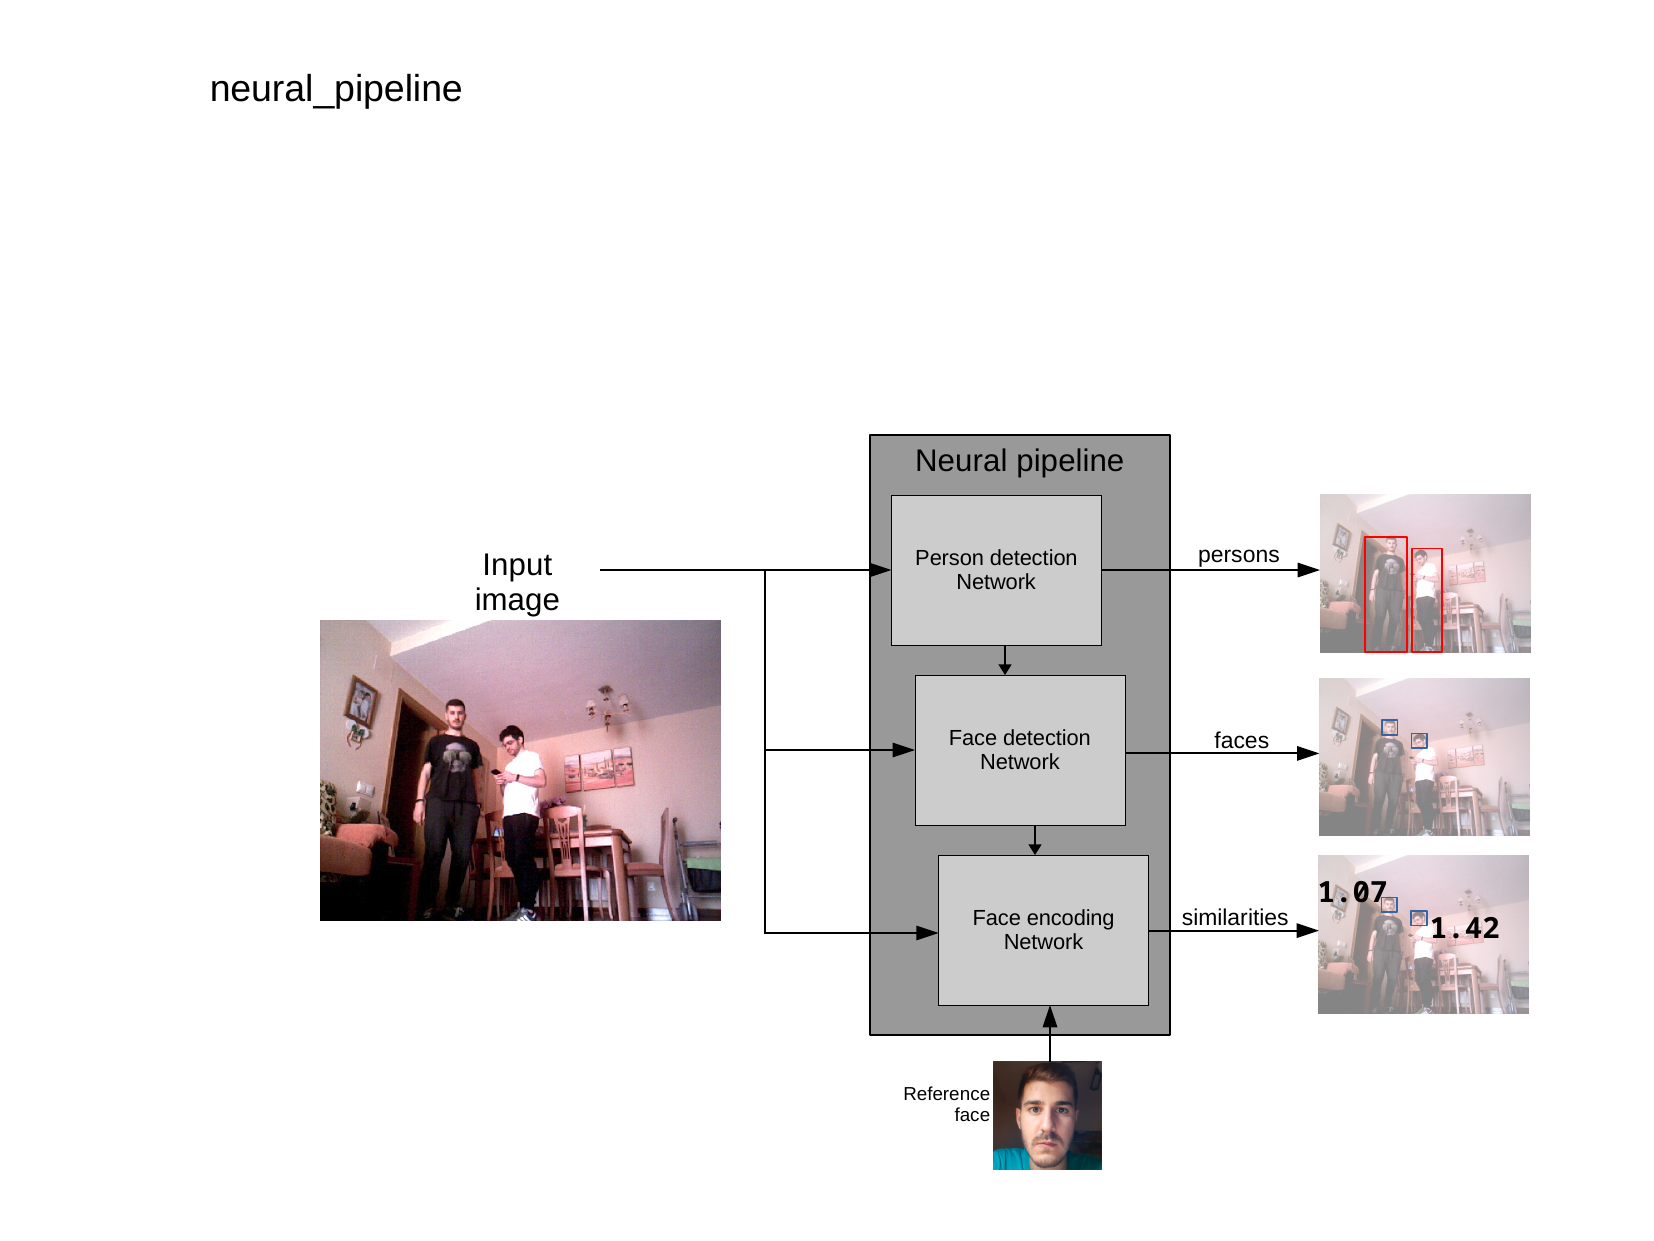

neural_pipeline
Neural pipeline
Person detection
Network
persons
Input
image
Face detection
Network
faces
Face encoding
Network
1.07
similarities
1.42
Reference face